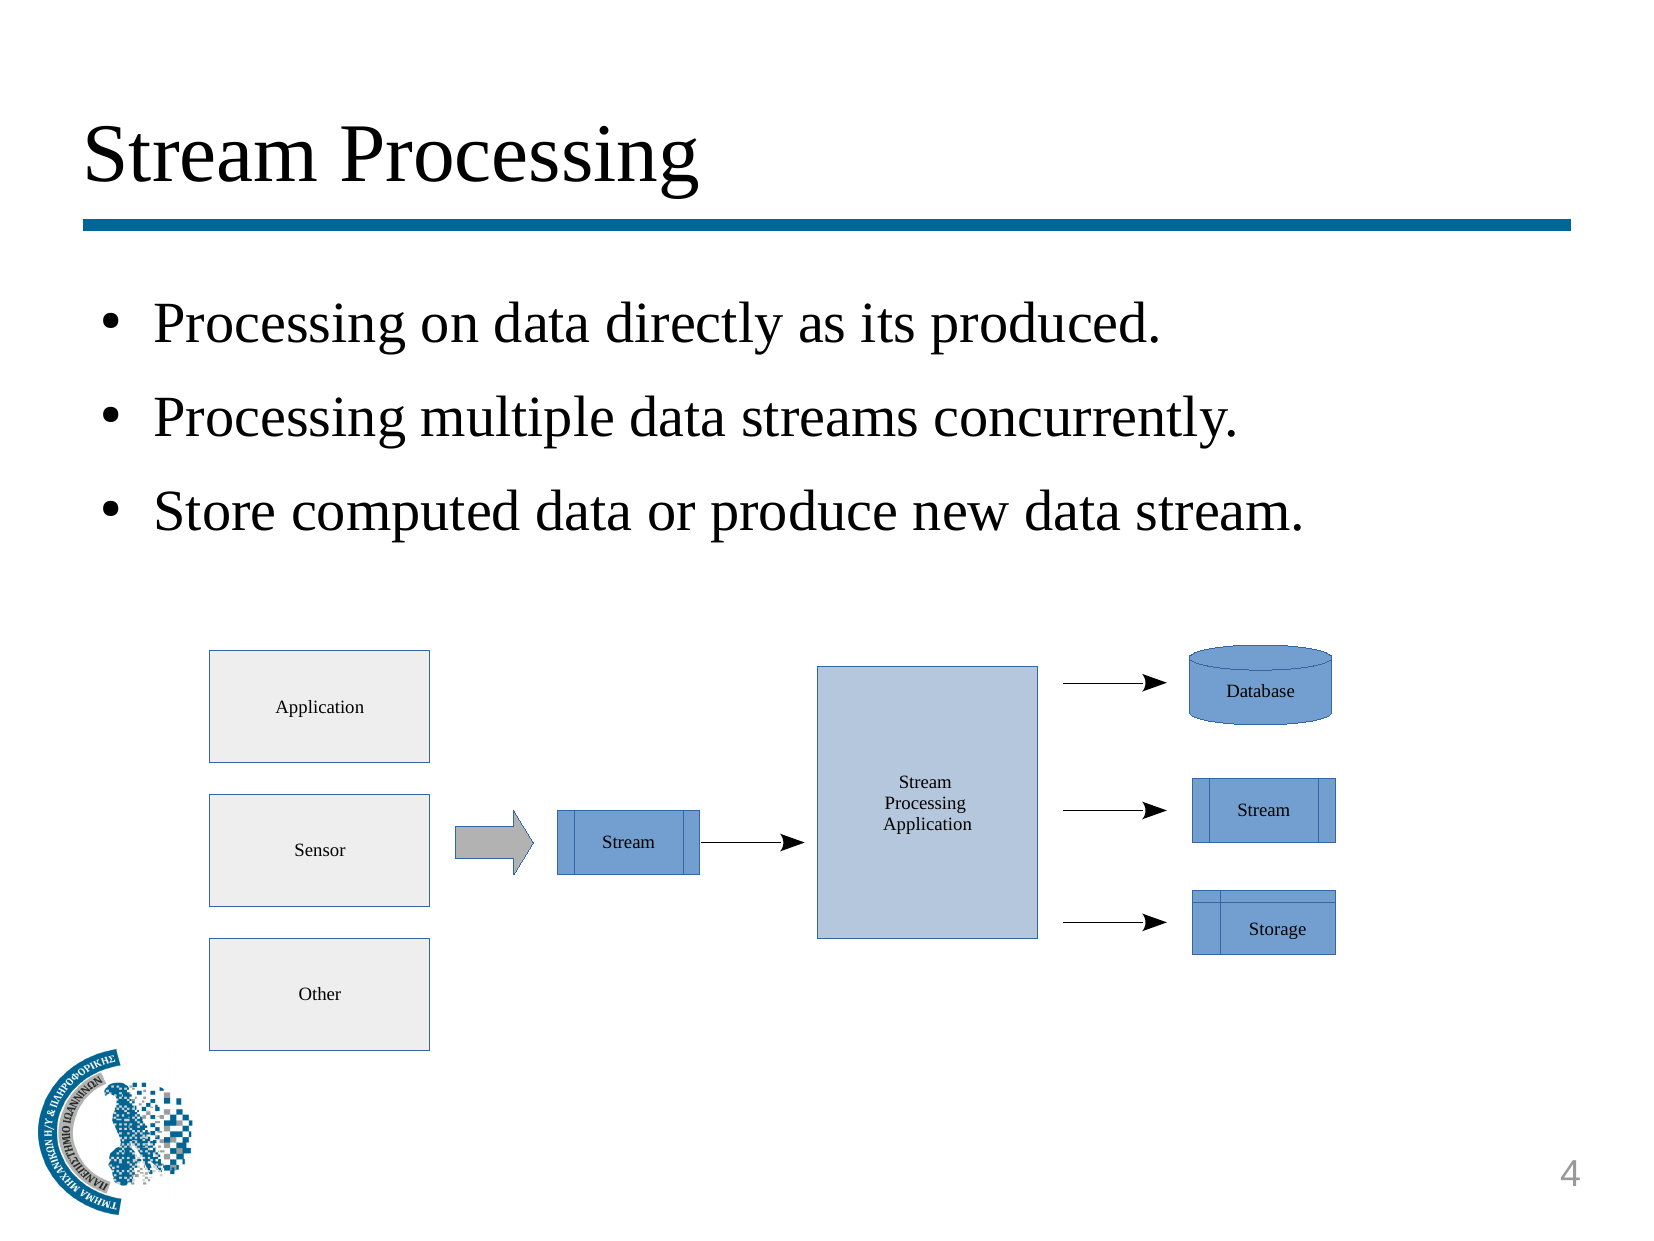

# Stream Processing
Processing on data directly as its produced.
Processing multiple data streams concurrently.
Store computed data or produce new data stream.
Database
Application
Stream
Processing
Application
Stream
Sensor
Stream
Storage
Other
4